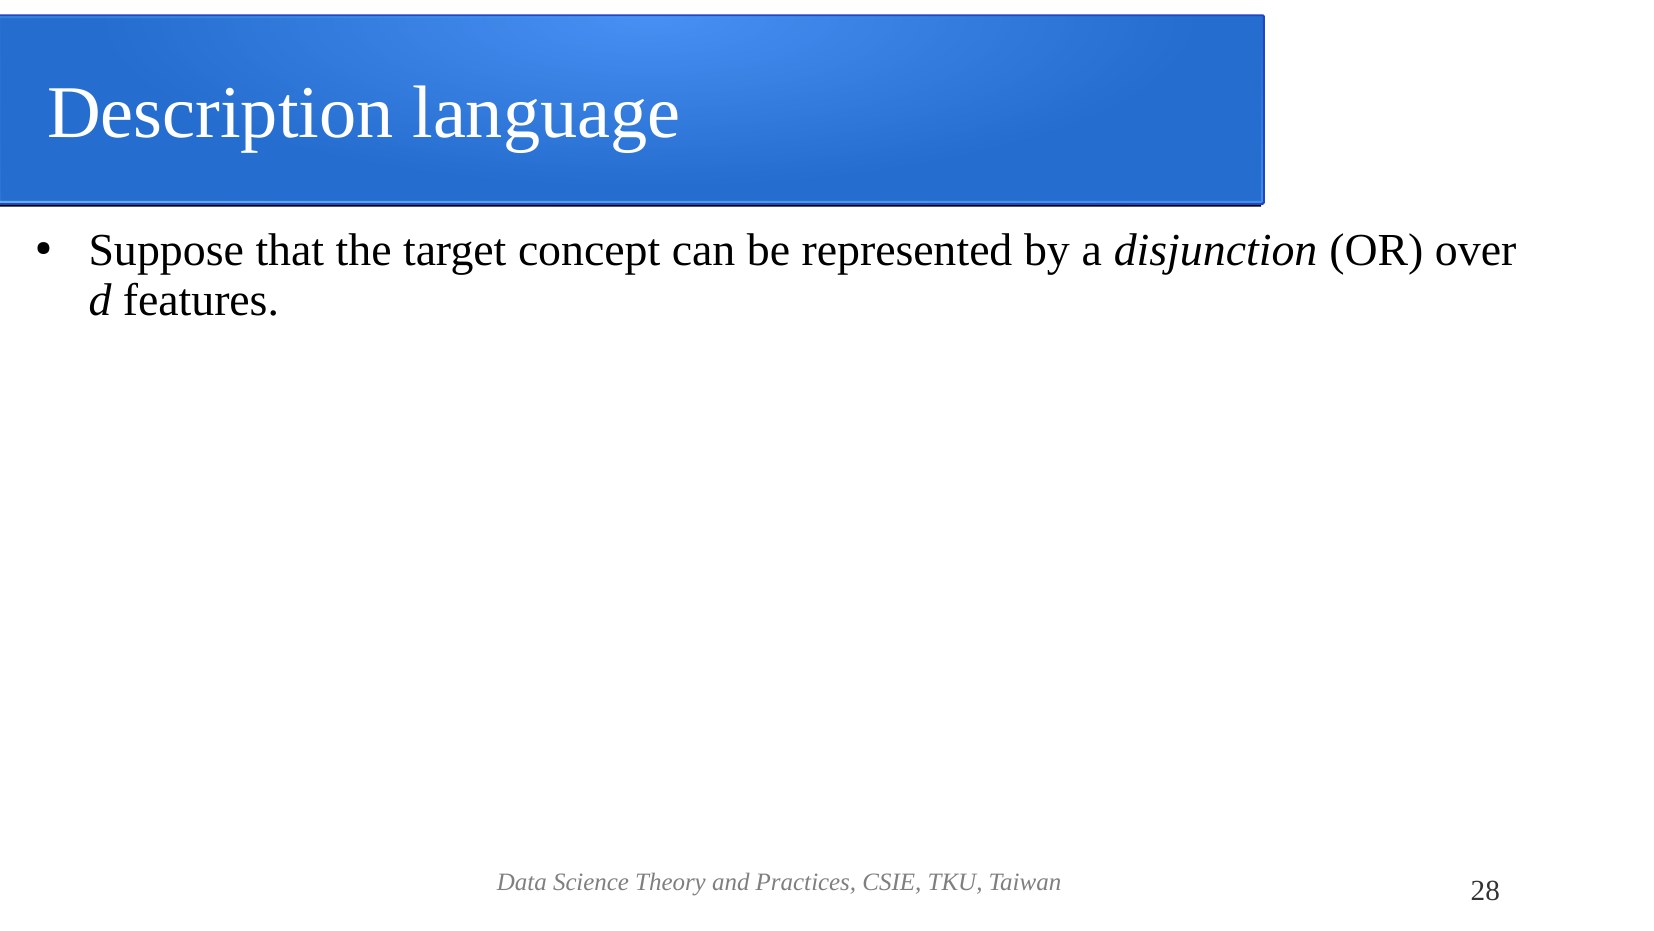

# Description language
Suppose that the target concept can be represented by a disjunction (OR) over d features.
Data Science Theory and Practices, CSIE, TKU, Taiwan
28